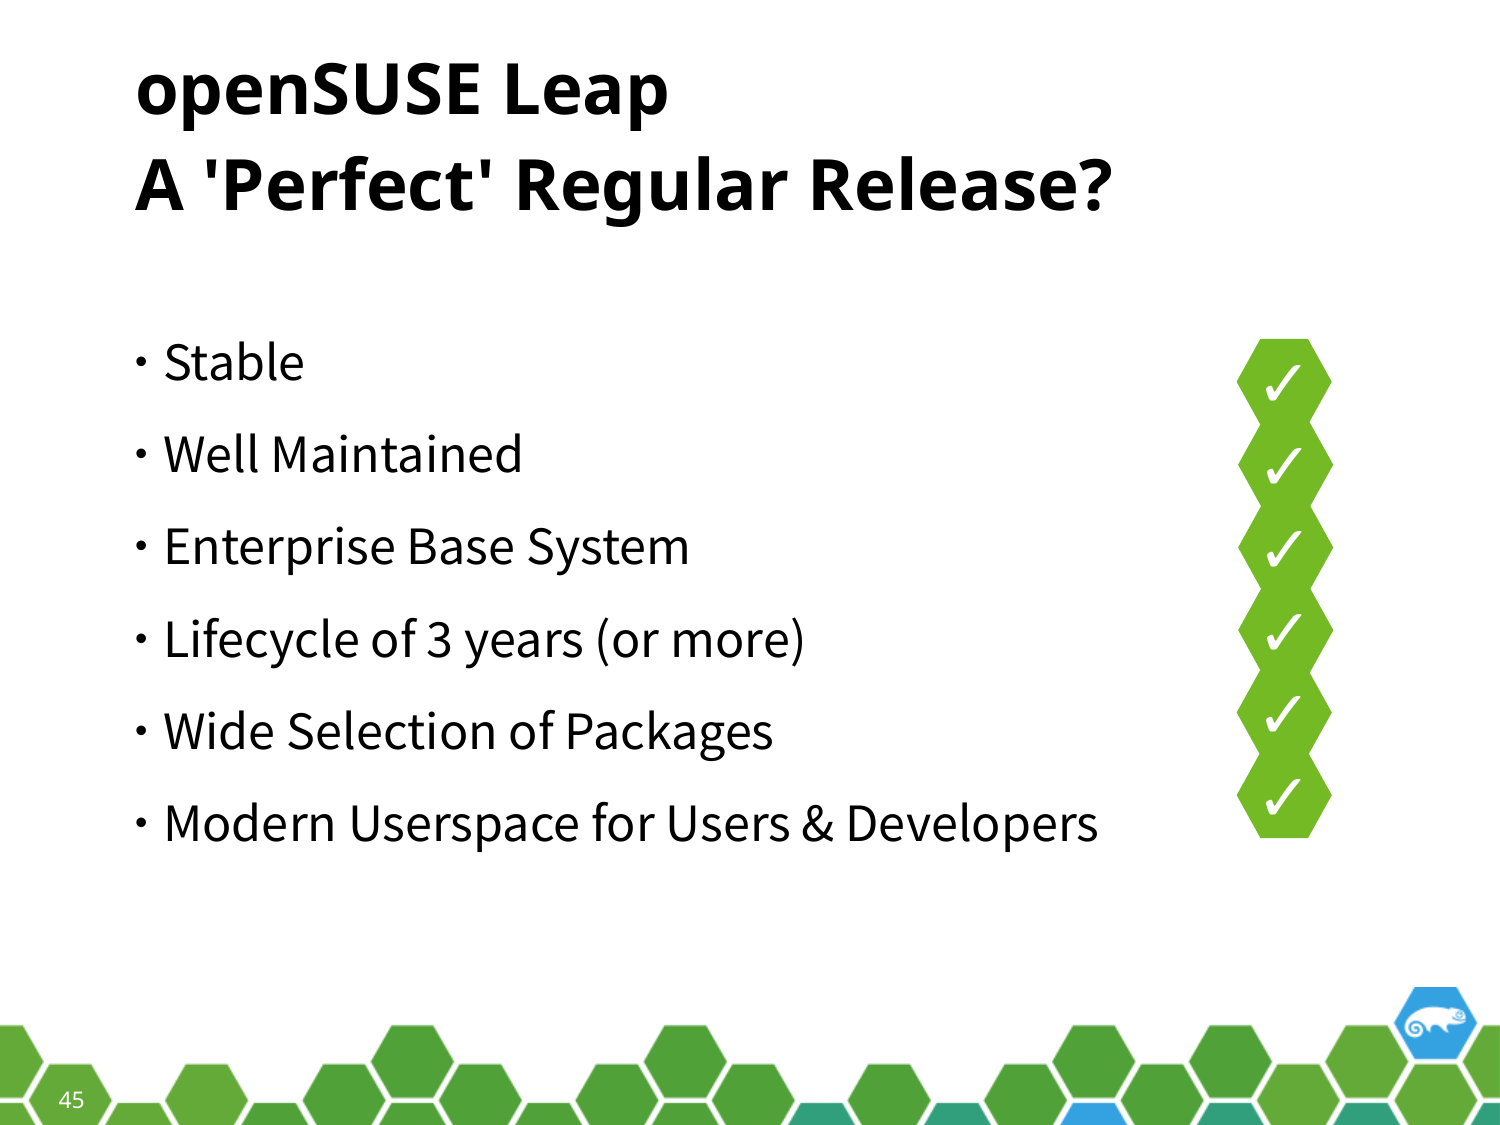

# openSUSE Leap A 'Perfect' Regular Release?
Stable
Well Maintained
Enterprise Base System
Lifecycle of 3 years (or more)
Wide Selection of Packages
Modern Userspace for Users & Developers
✓
✓
✓
✓
✓
✓